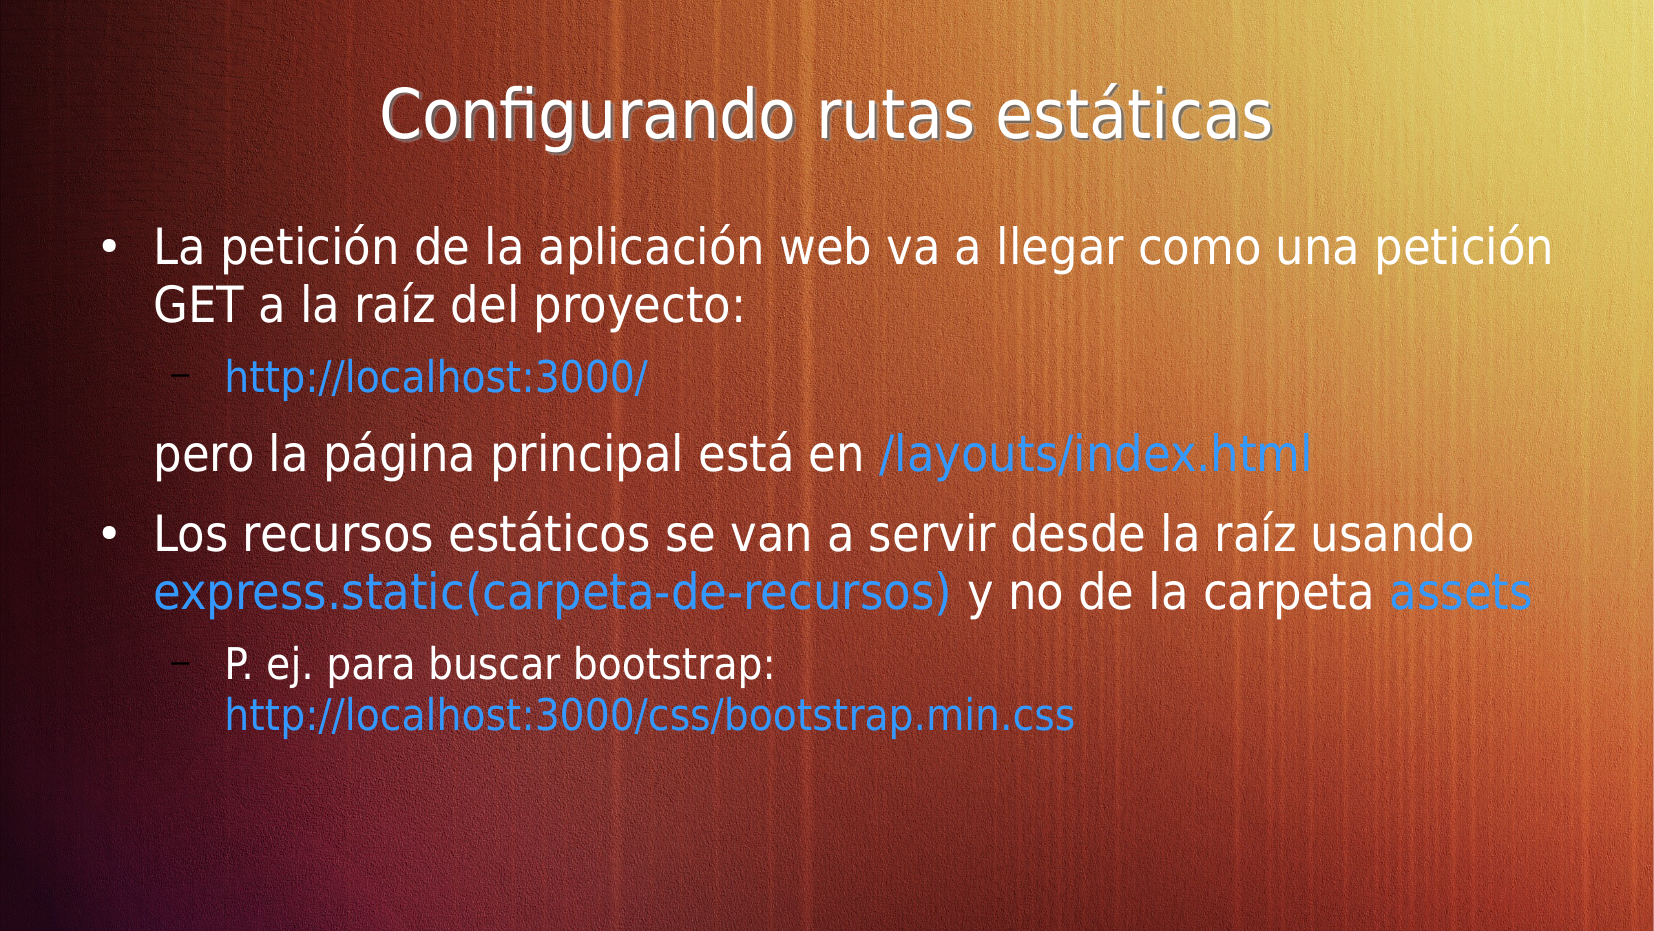

# Configurando rutas estáticas
La petición de la aplicación web va a llegar como una petición GET a la raíz del proyecto:
http://localhost:3000/
pero la página principal está en /layouts/index.html
Los recursos estáticos se van a servir desde la raíz usando express.static(carpeta-de-recursos) y no de la carpeta assets
P. ej. para buscar bootstrap: http://localhost:3000/css/bootstrap.min.css